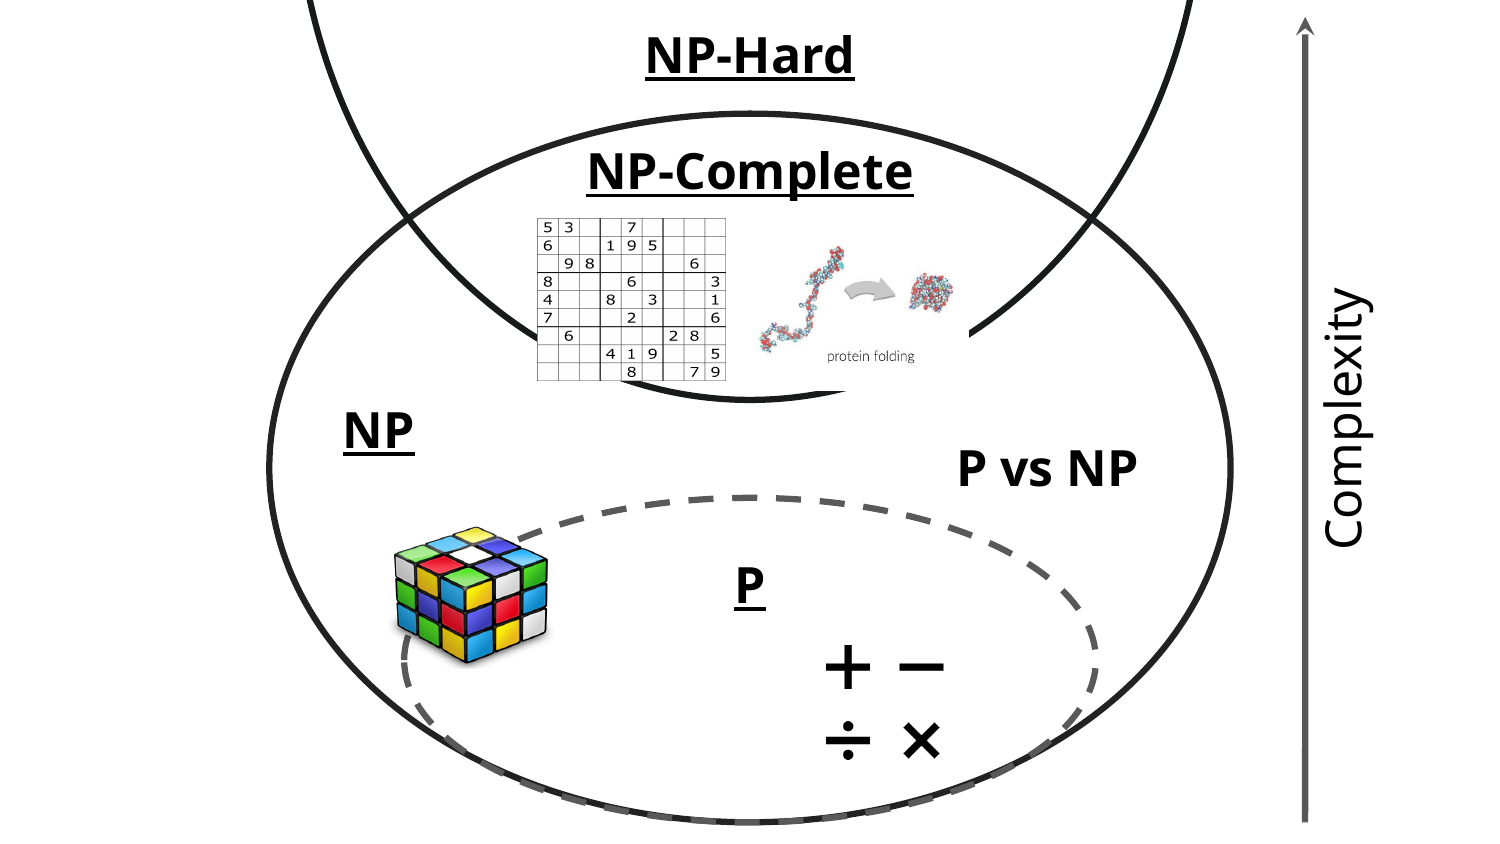

NP-Hard
NP-Complete
Complexity
NP
P vs NP
P